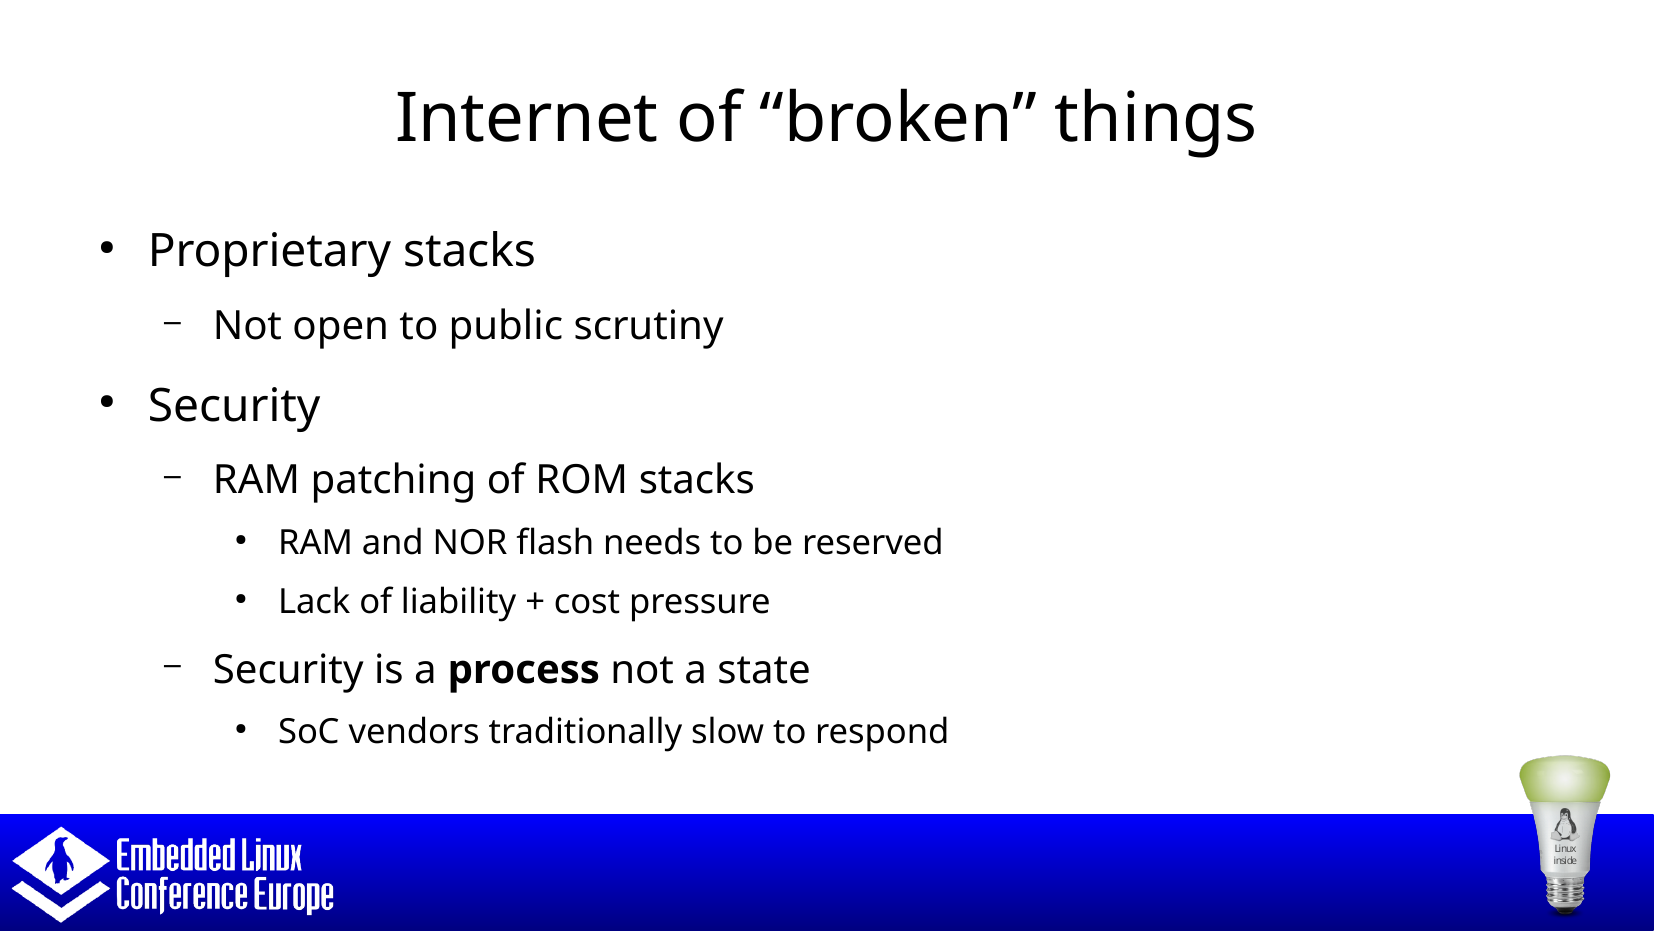

# Internet of “broken” things
Proprietary stacks
Not open to public scrutiny
Security
RAM patching of ROM stacks
RAM and NOR flash needs to be reserved
Lack of liability + cost pressure
Security is a process not a state
SoC vendors traditionally slow to respond